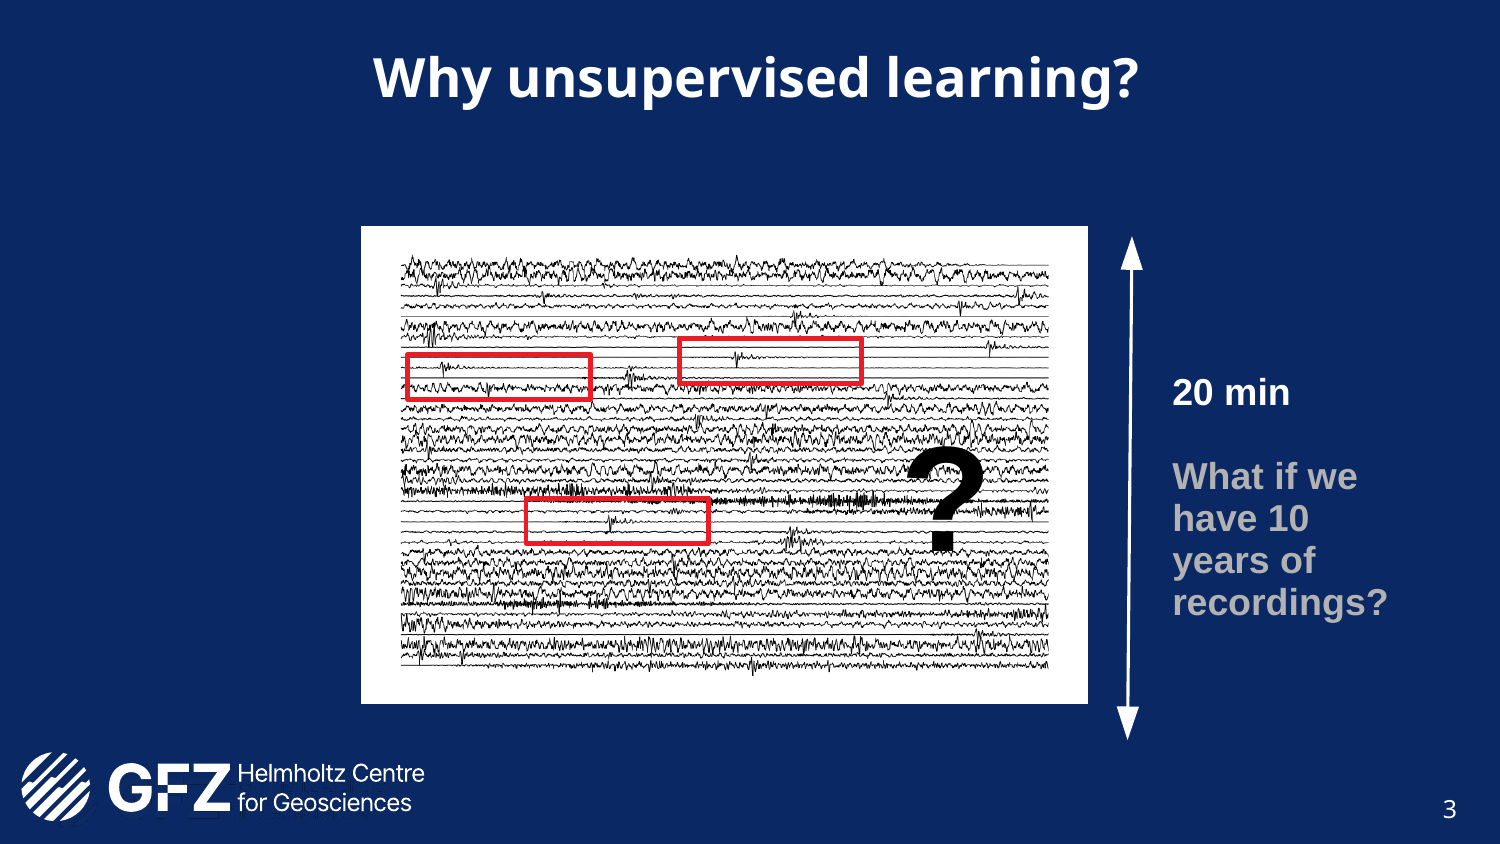

# Why unsupervised learning?
20 min
What if we have 10 years of recordings?
?